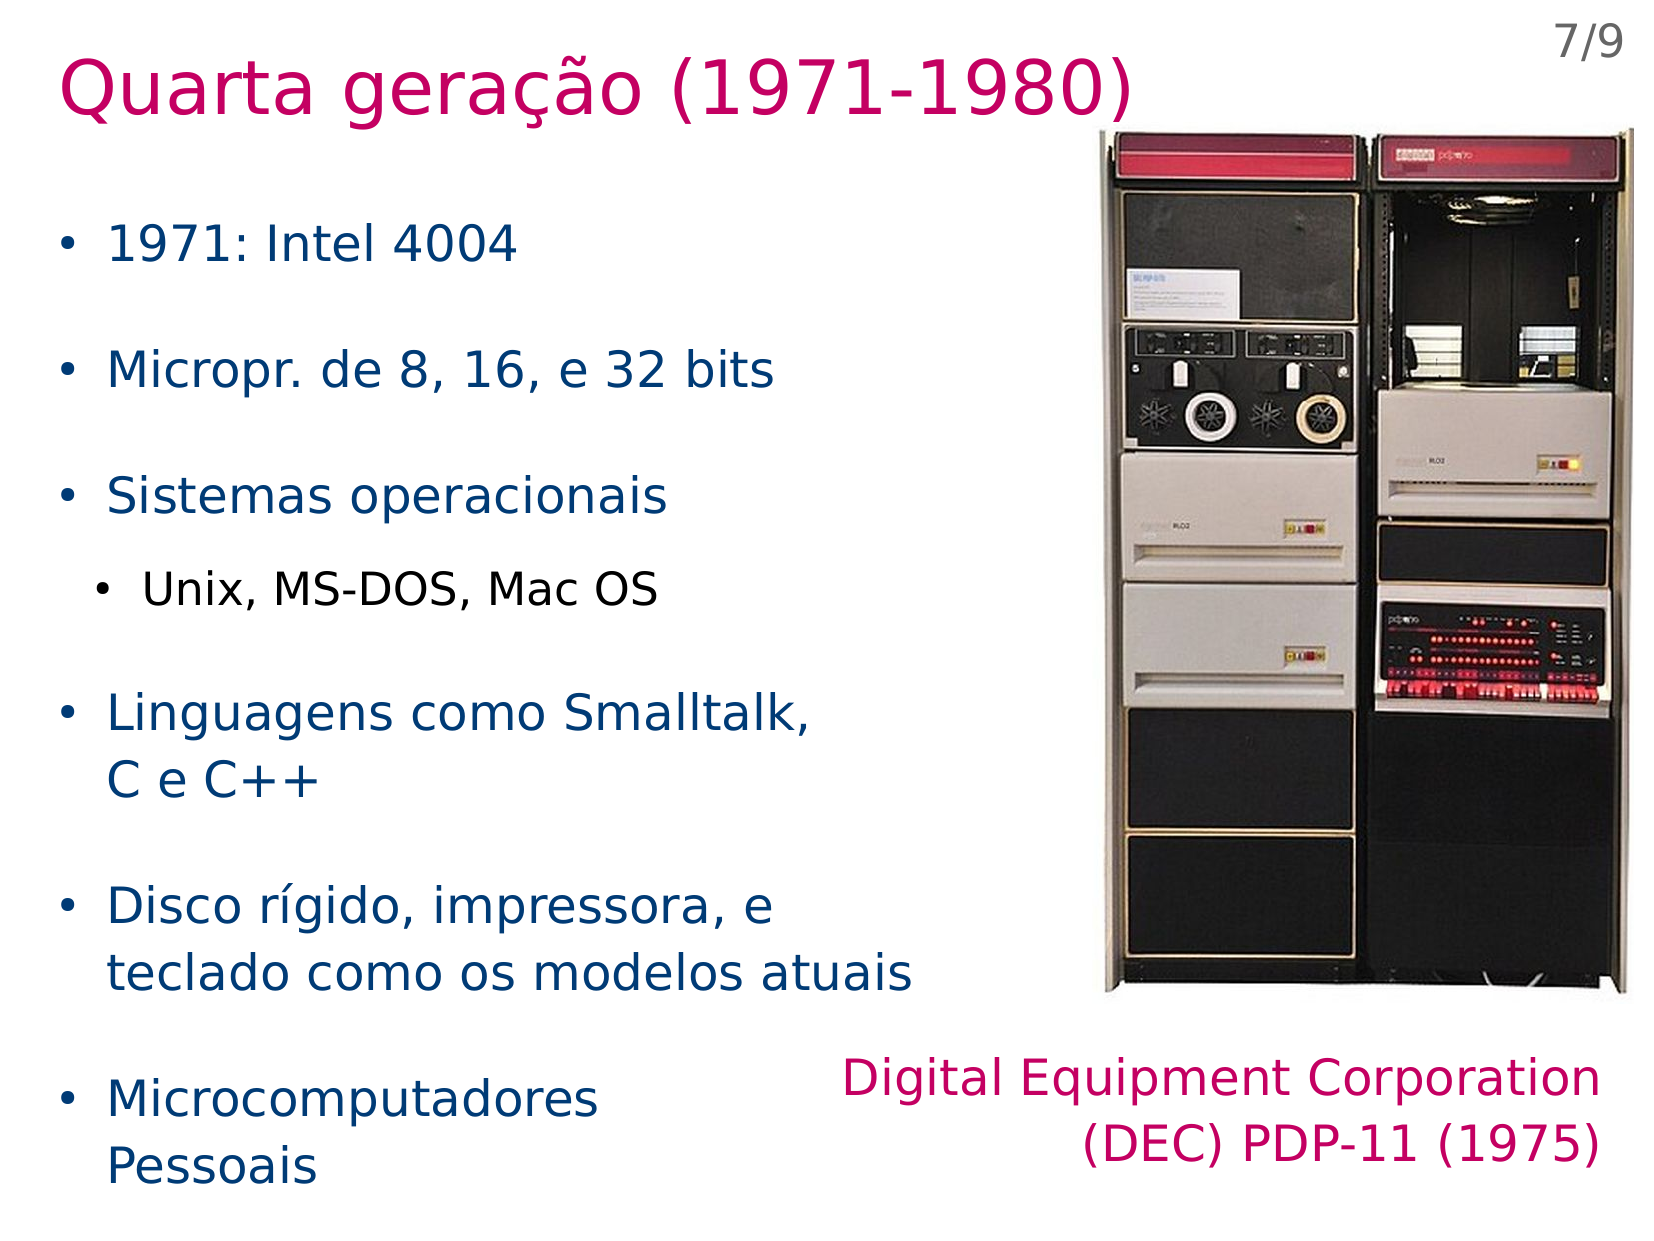

7
# Quarta geração (1971-1980)
1971: Intel 4004
Micropr. de 8, 16, e 32 bits
Sistemas operacionais
Unix, MS-DOS, Mac OS
Linguagens como Smalltalk,
C e C++
Disco rígido, impressora, e
teclado como os modelos atuais
Microcomputadores
Pessoais
Digital Equipment Corporation (DEC) PDP-11 (1975)